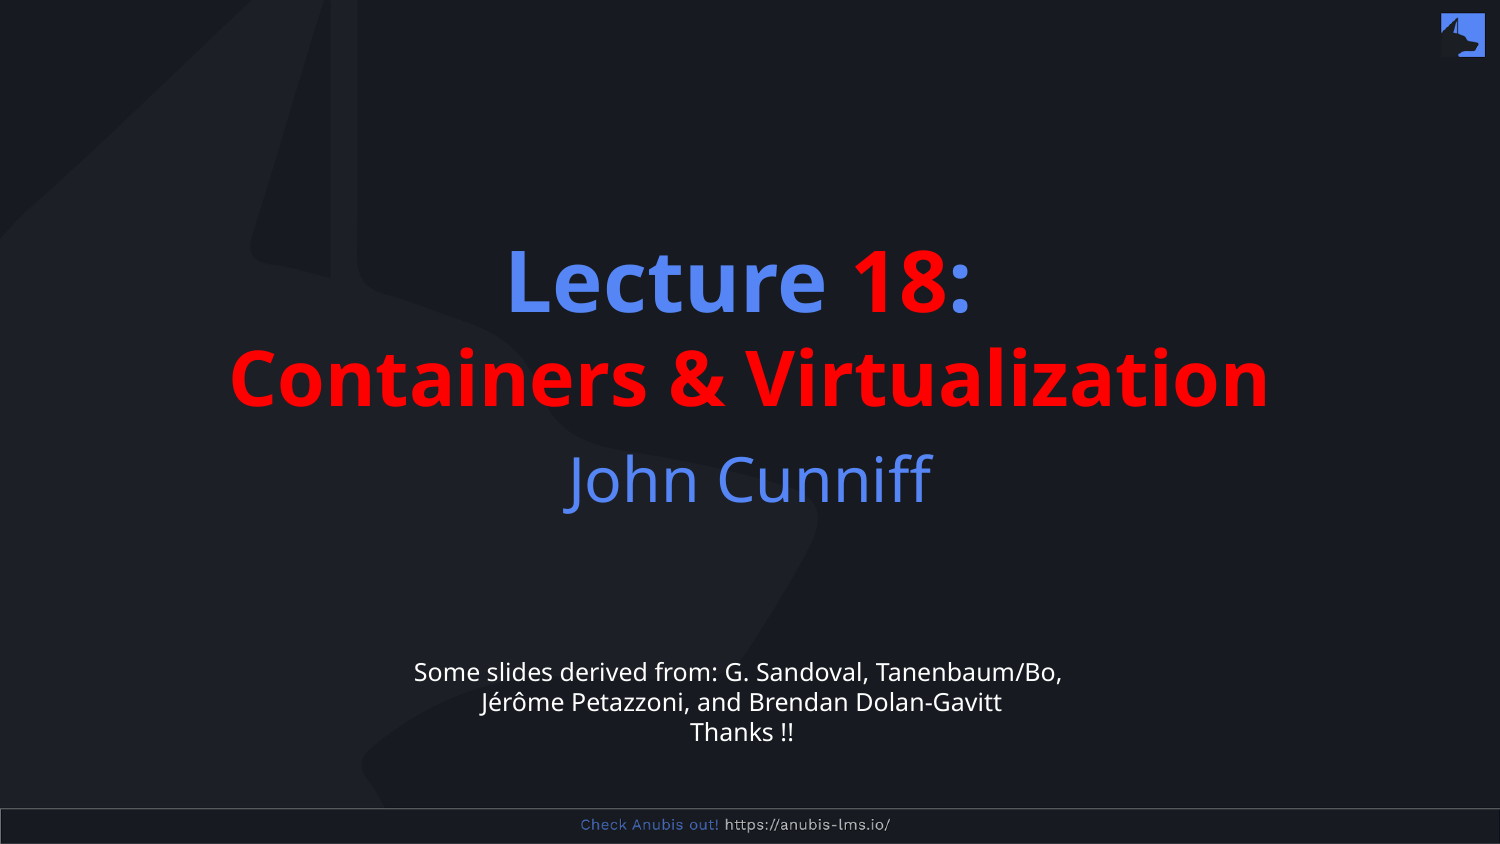

# Lecture 18: Containers & Virtualization
John Cunniff
Some slides derived from: G. Sandoval, Tanenbaum/Bo,
Jérôme Petazzoni, and Brendan Dolan-Gavitt
Thanks !!